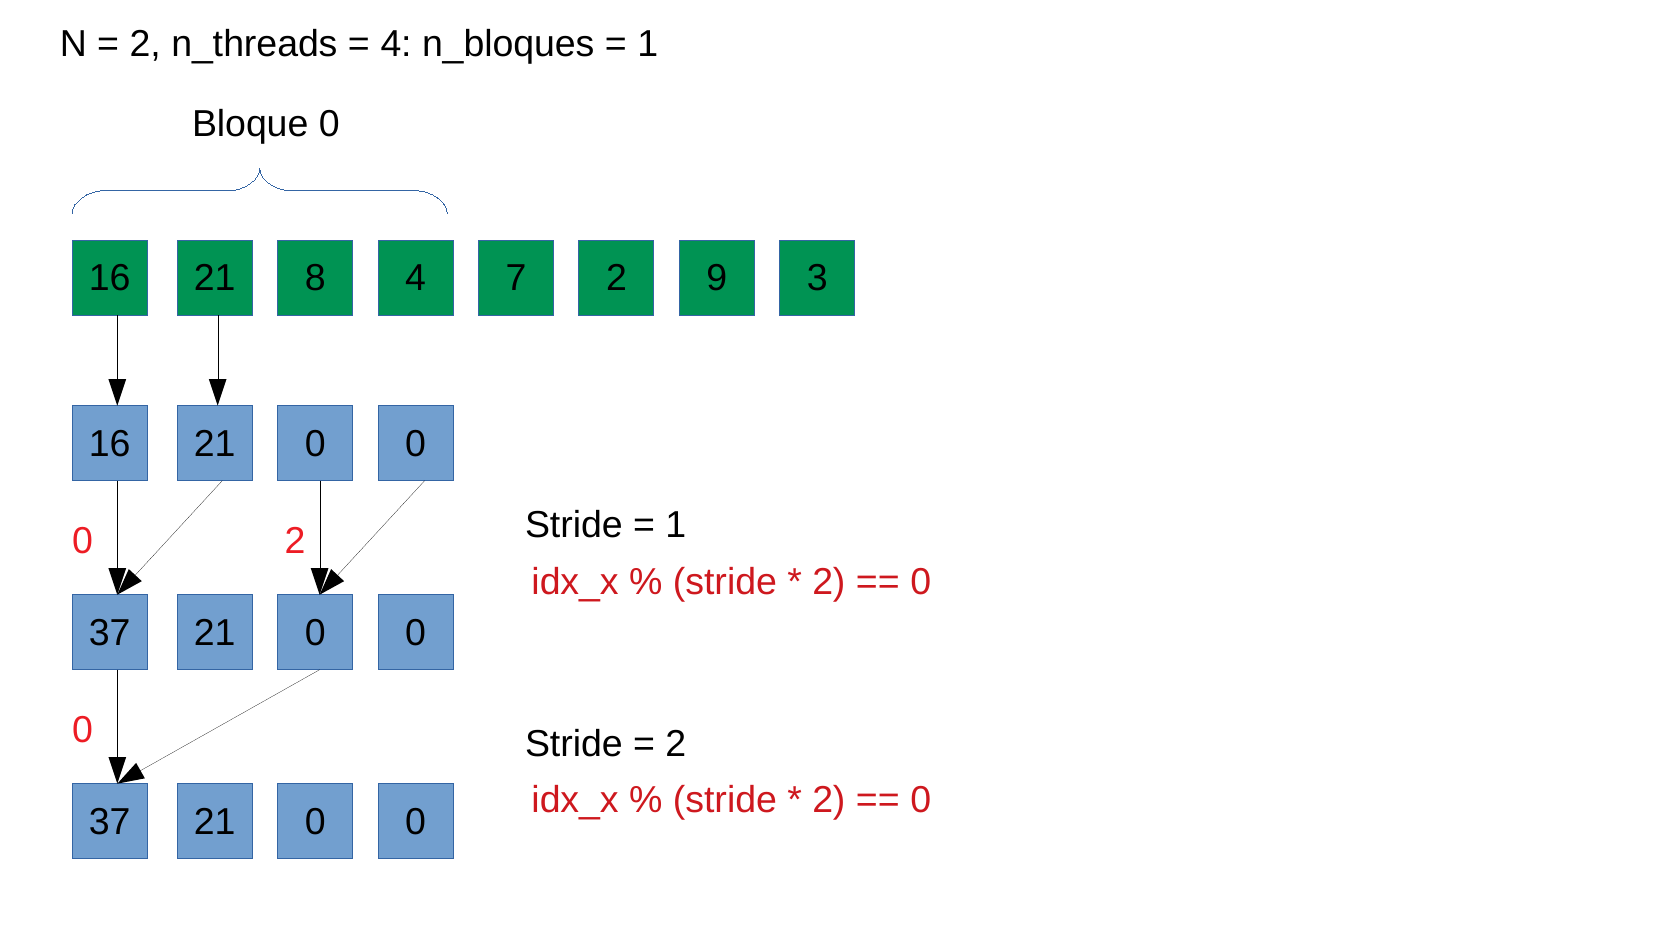

N = 2, n_threads = 4: n_bloques = 1
Bloque 0
16
21
8
4
7
2
9
3
16
21
0
0
Stride = 1
0
2
idx_x % (stride * 2) == 0
37
21
0
0
0
Stride = 2
idx_x % (stride * 2) == 0
37
21
0
0